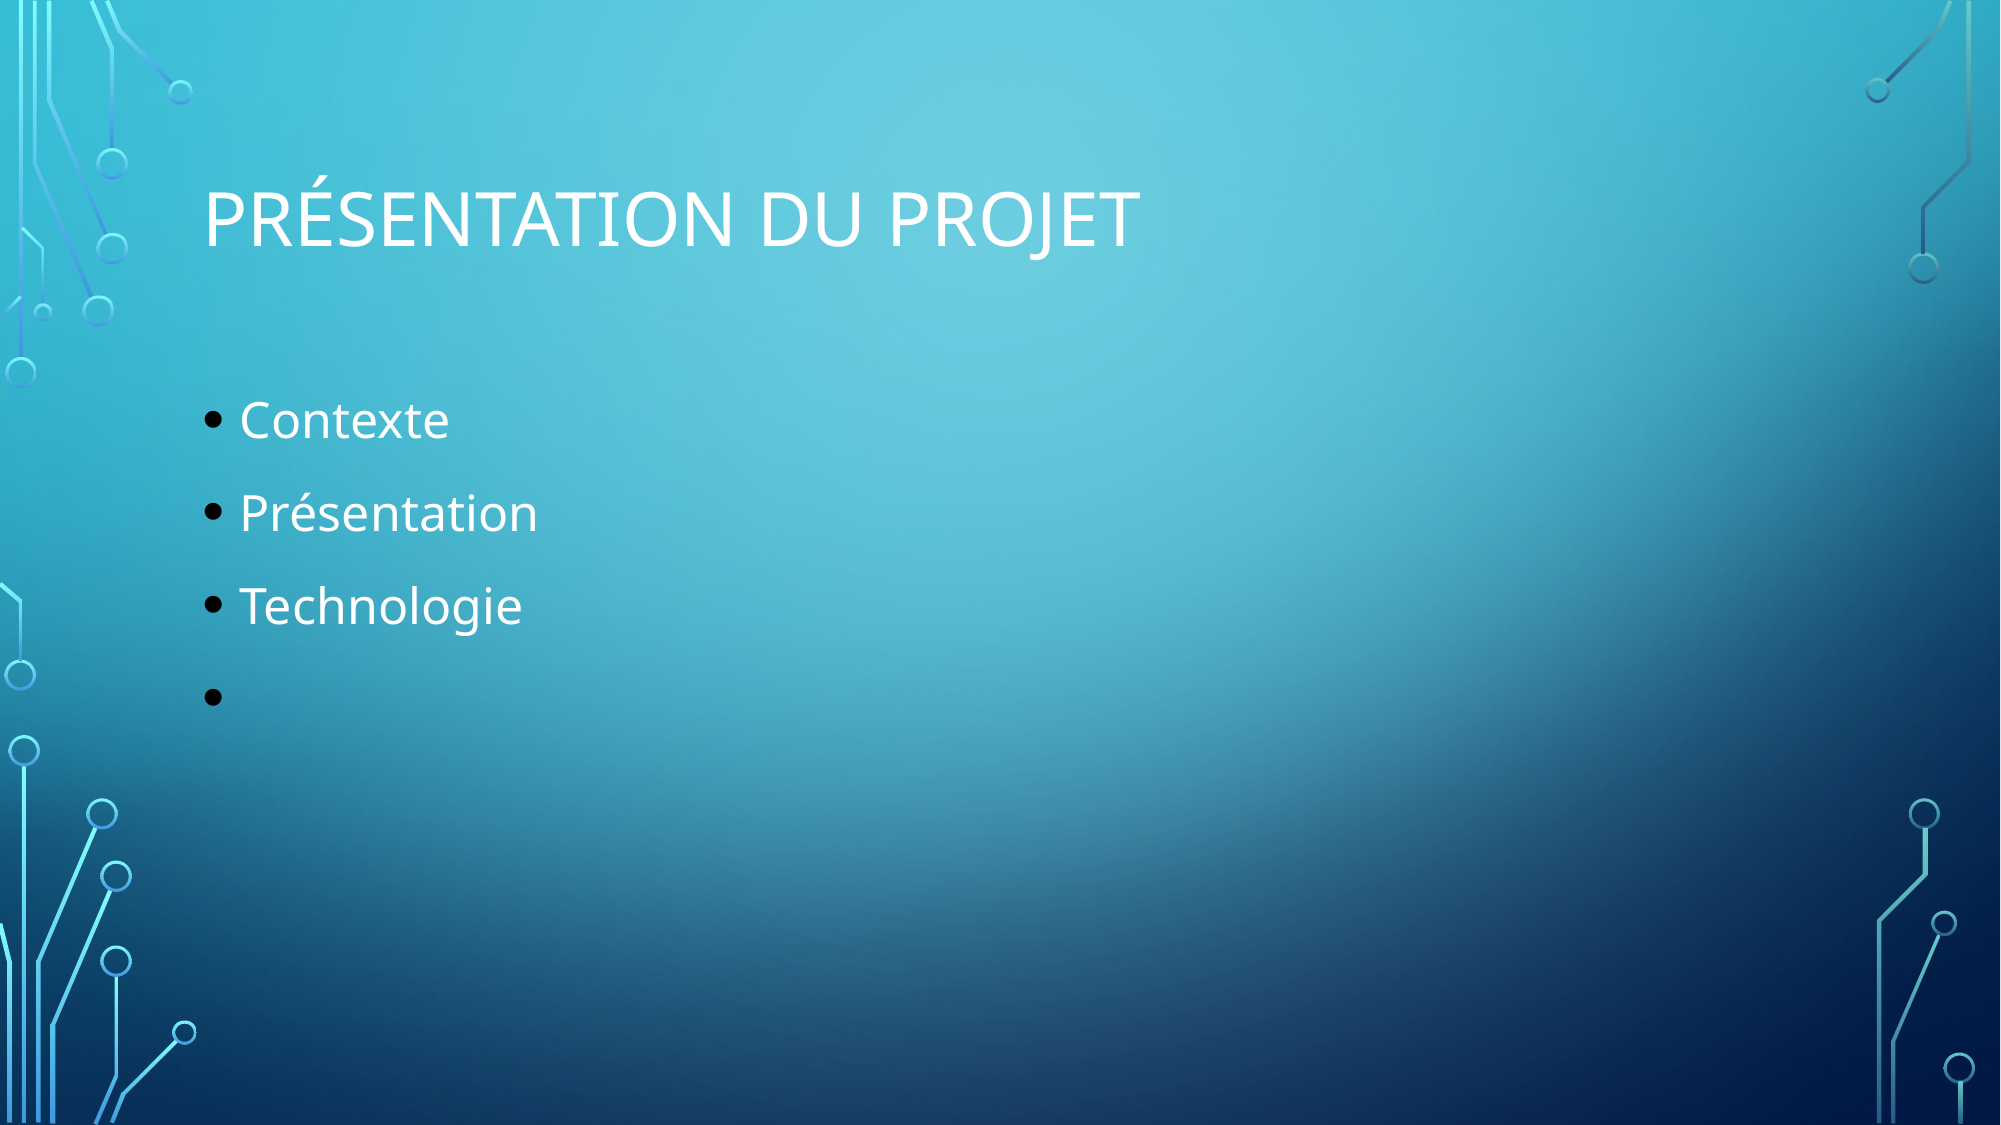

# Présentation du projet
Contexte
Présentation
Technologie